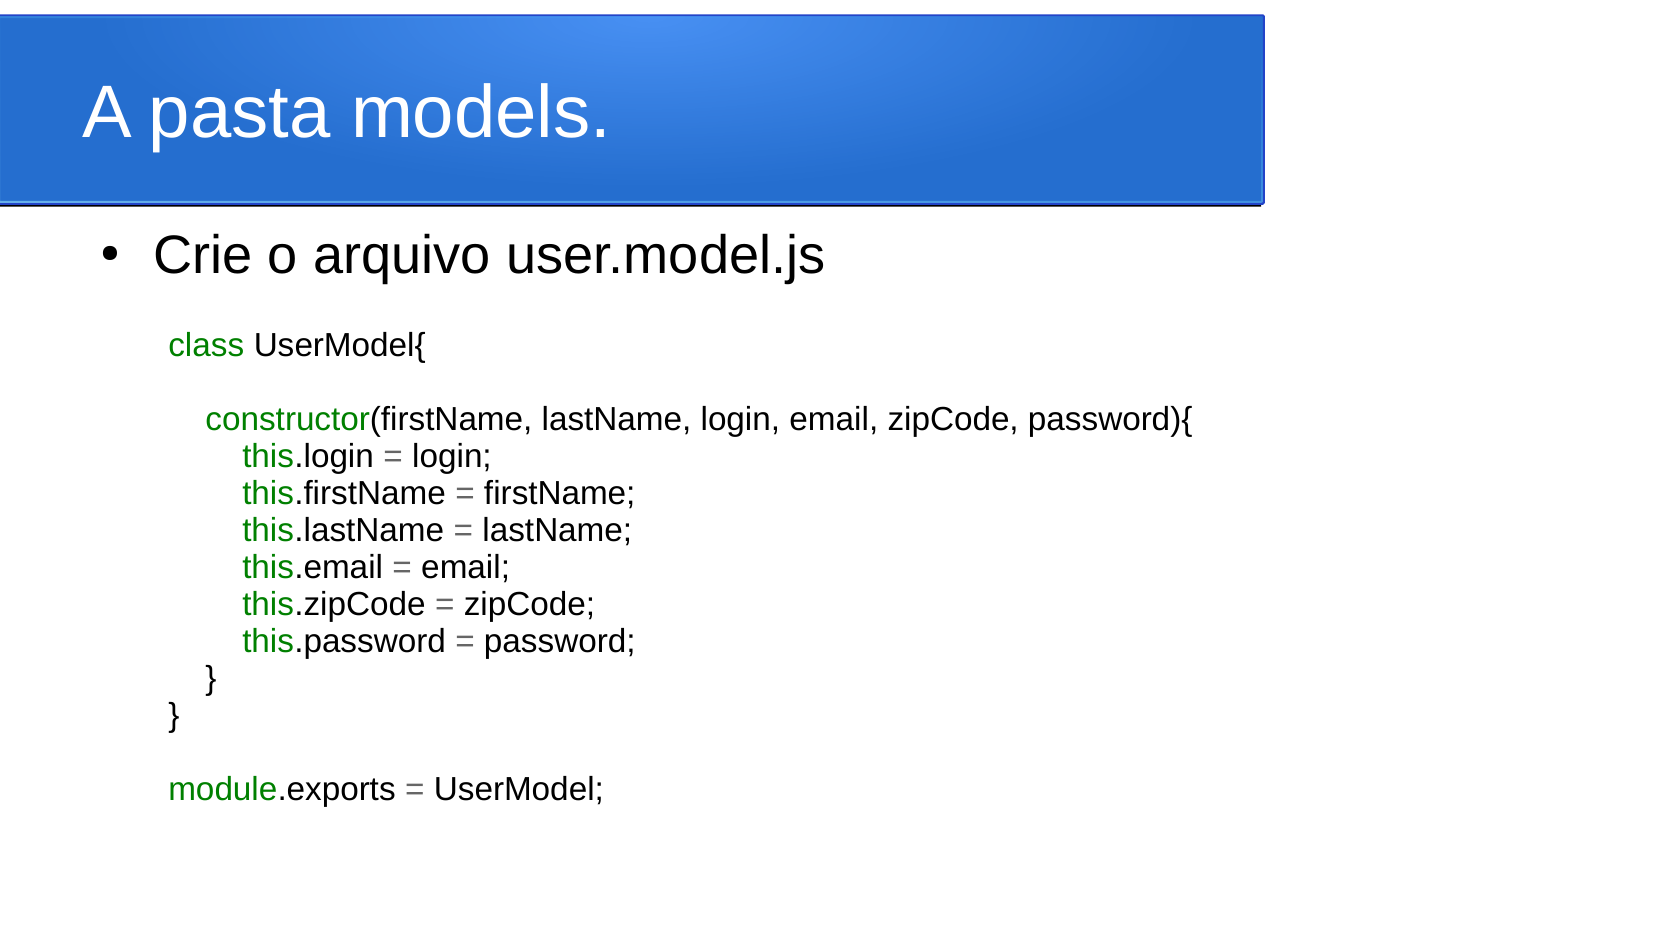

# A pasta models.
Crie o arquivo user.model.js
class UserModel{
 constructor(firstName, lastName, login, email, zipCode, password){
 this.login = login;
 this.firstName = firstName;
 this.lastName = lastName;
 this.email = email;
 this.zipCode = zipCode;
 this.password = password;
 }
}
module.exports = UserModel;